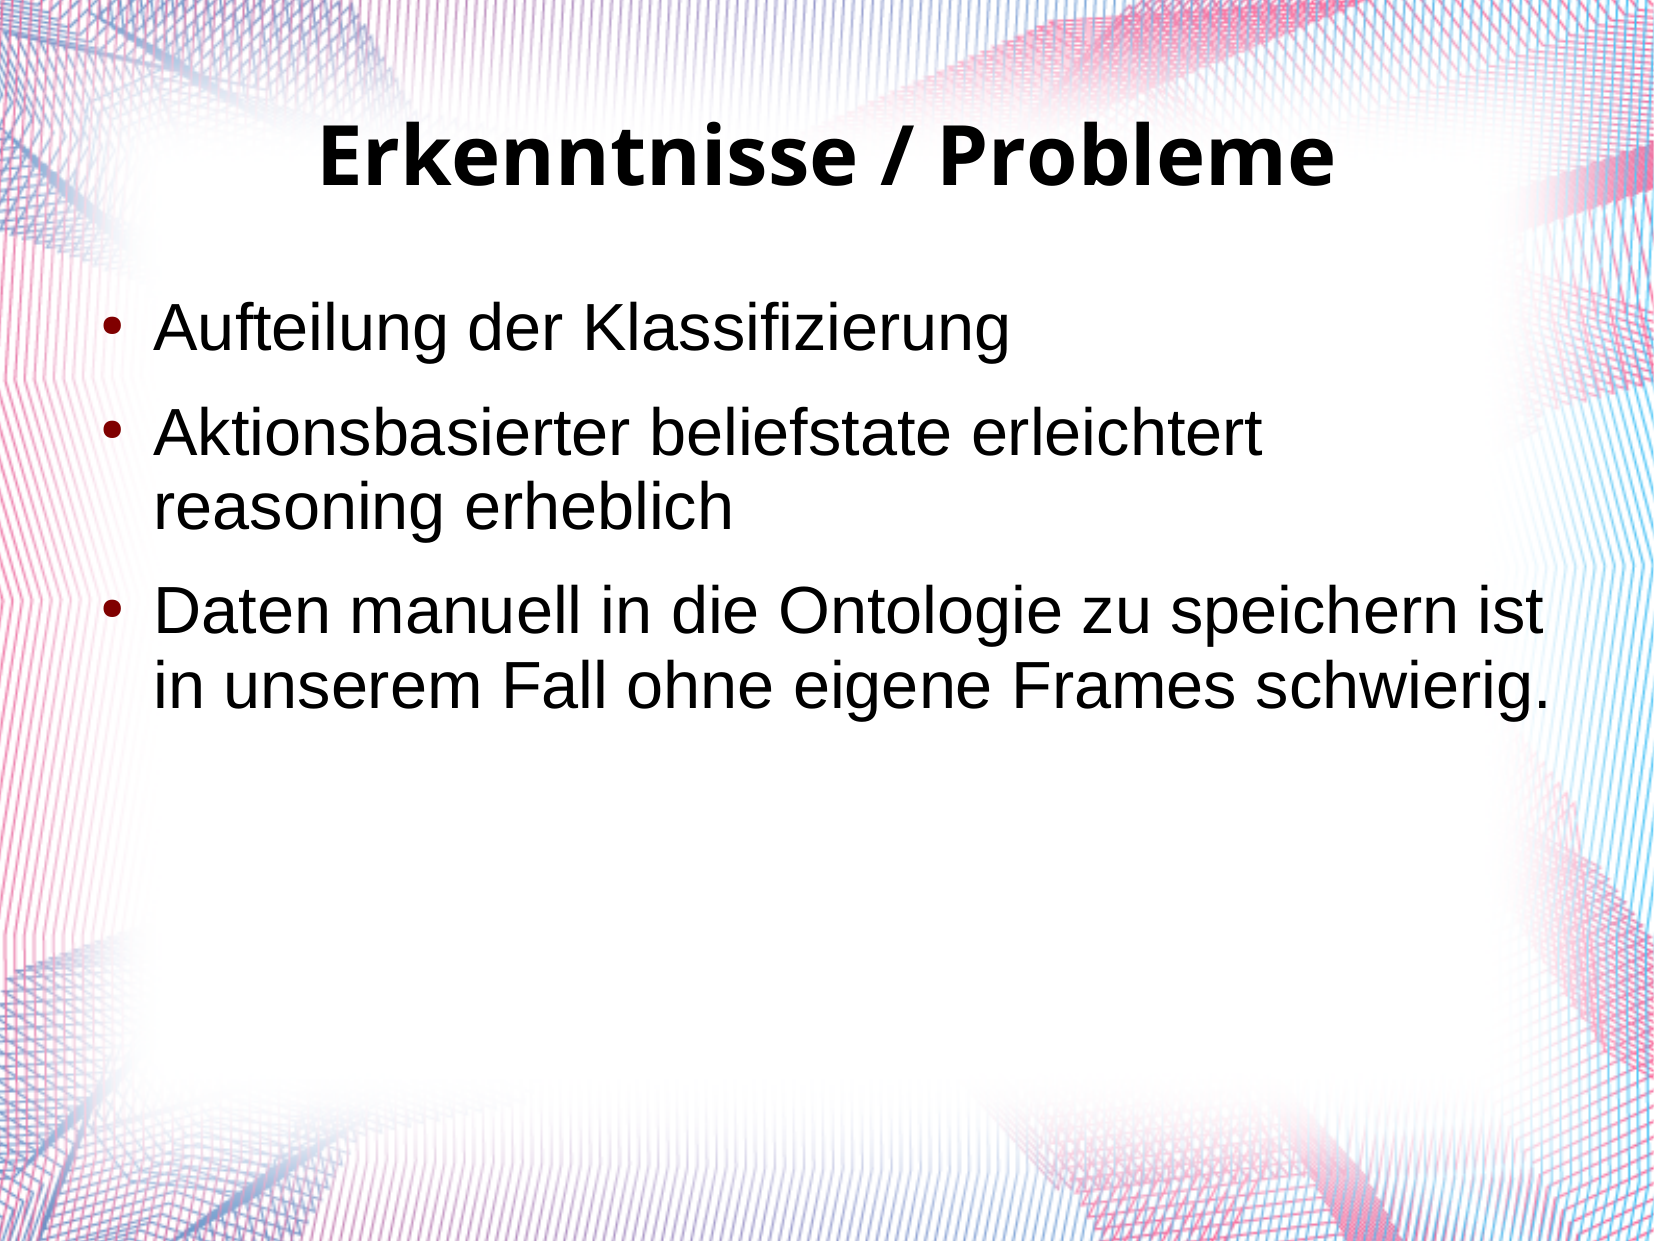

# Erkenntnisse / Probleme
Aufteilung der Klassifizierung
Aktionsbasierter beliefstate erleichtert reasoning erheblich
Daten manuell in die Ontologie zu speichern ist in unserem Fall ohne eigene Frames schwierig.